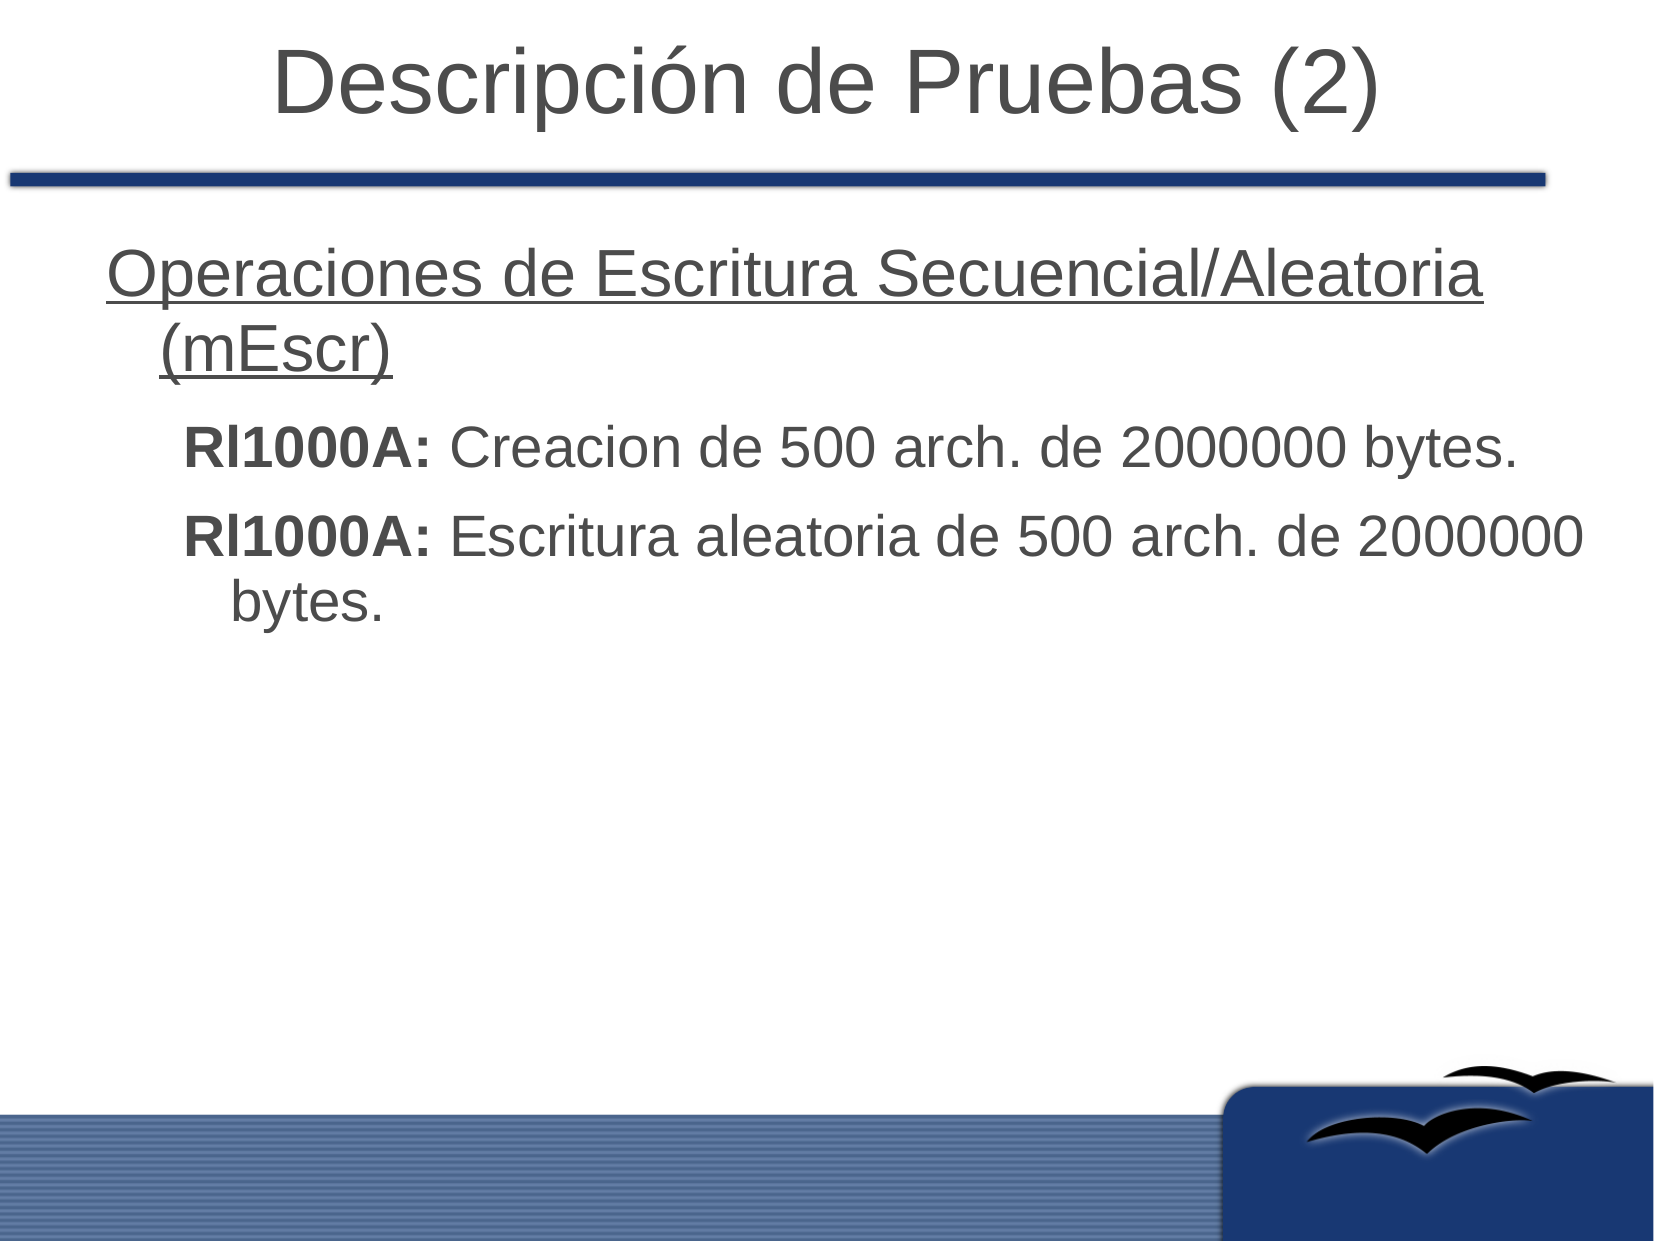

# Descripción de Pruebas (2)
Operaciones de Escritura Secuencial/Aleatoria (mEscr)
Rl1000A: Creacion de 500 arch. de 2000000 bytes.
Rl1000A: Escritura aleatoria de 500 arch. de 2000000 bytes.